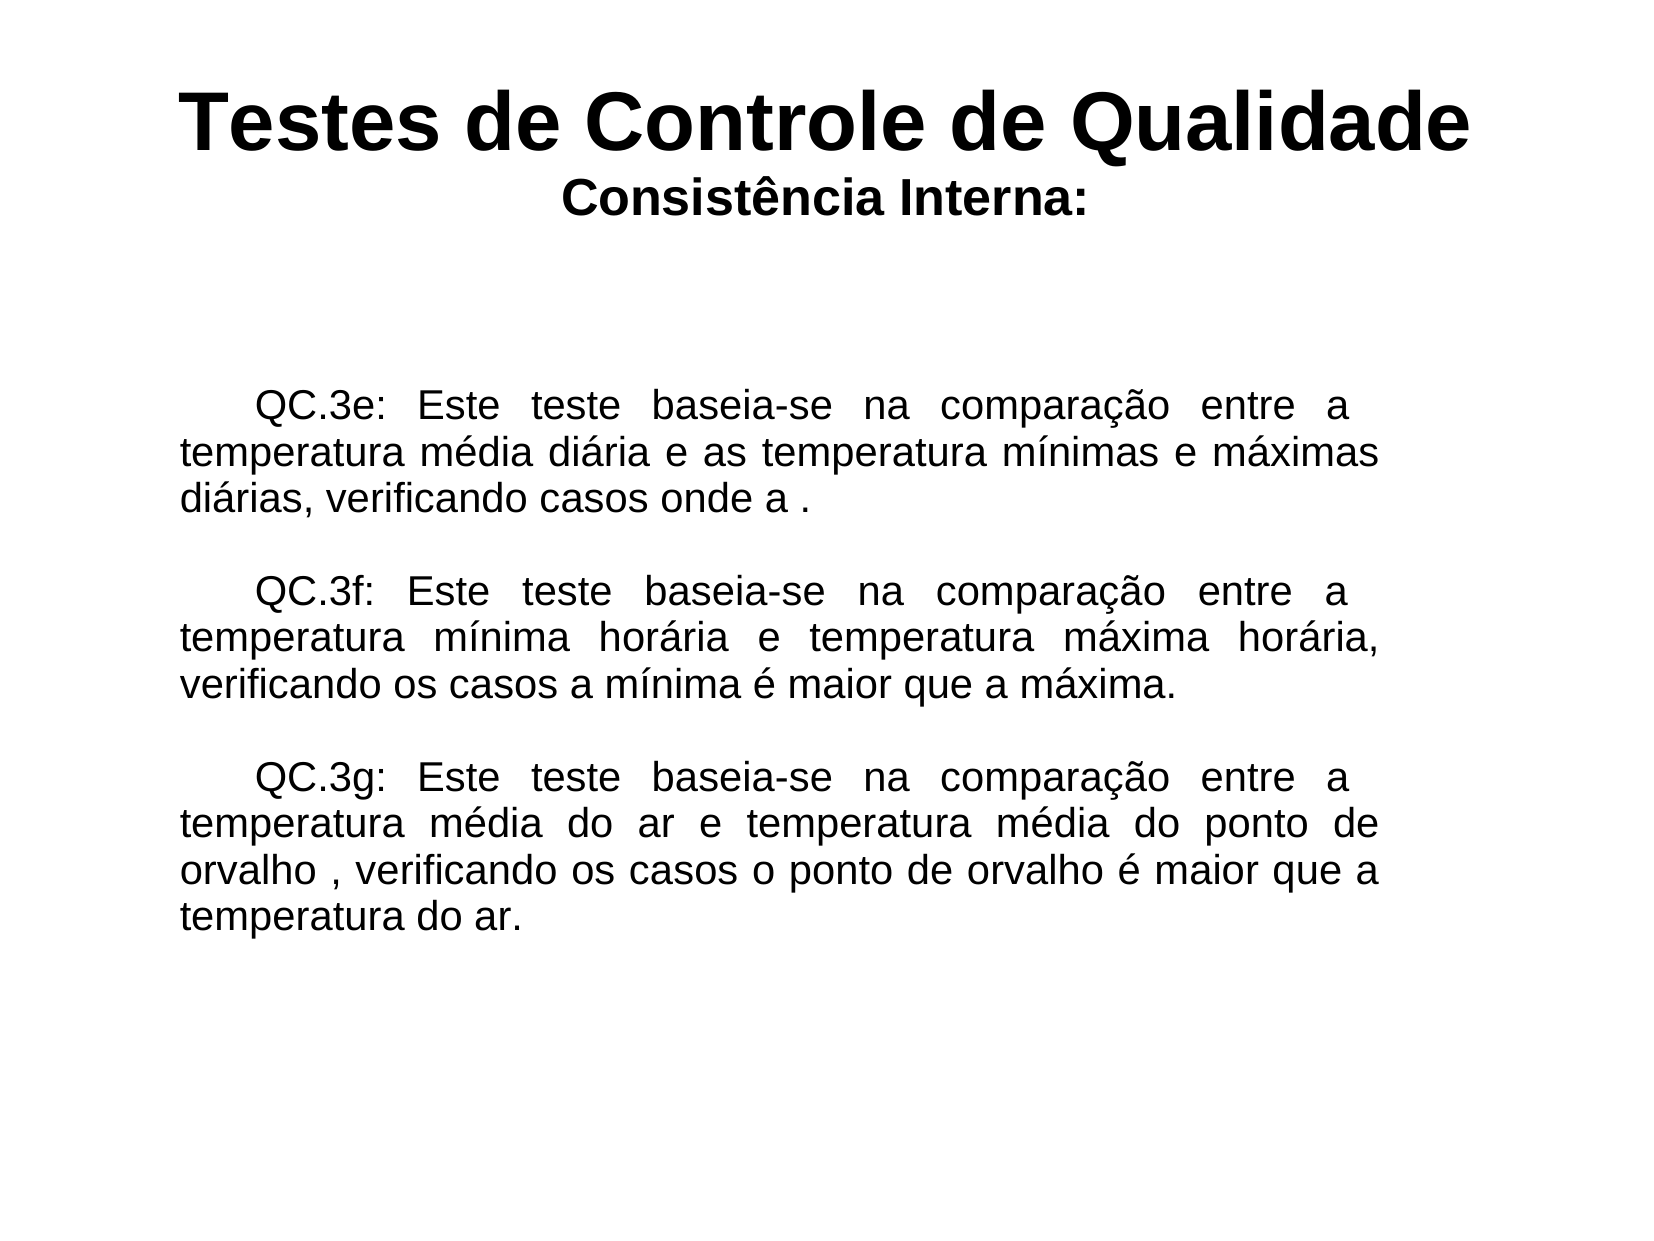

# Testes de Controle de Qualidade Consistência Interna:
	QC.3e: Este teste baseia-se na comparação entre a temperatura média diária e as temperatura mínimas e máximas diárias, verificando casos onde a .
	QC.3f: Este teste baseia-se na comparação entre a temperatura mínima horária e temperatura máxima horária, verificando os casos a mínima é maior que a máxima.
	QC.3g: Este teste baseia-se na comparação entre a temperatura média do ar e temperatura média do ponto de orvalho , verificando os casos o ponto de orvalho é maior que a temperatura do ar.